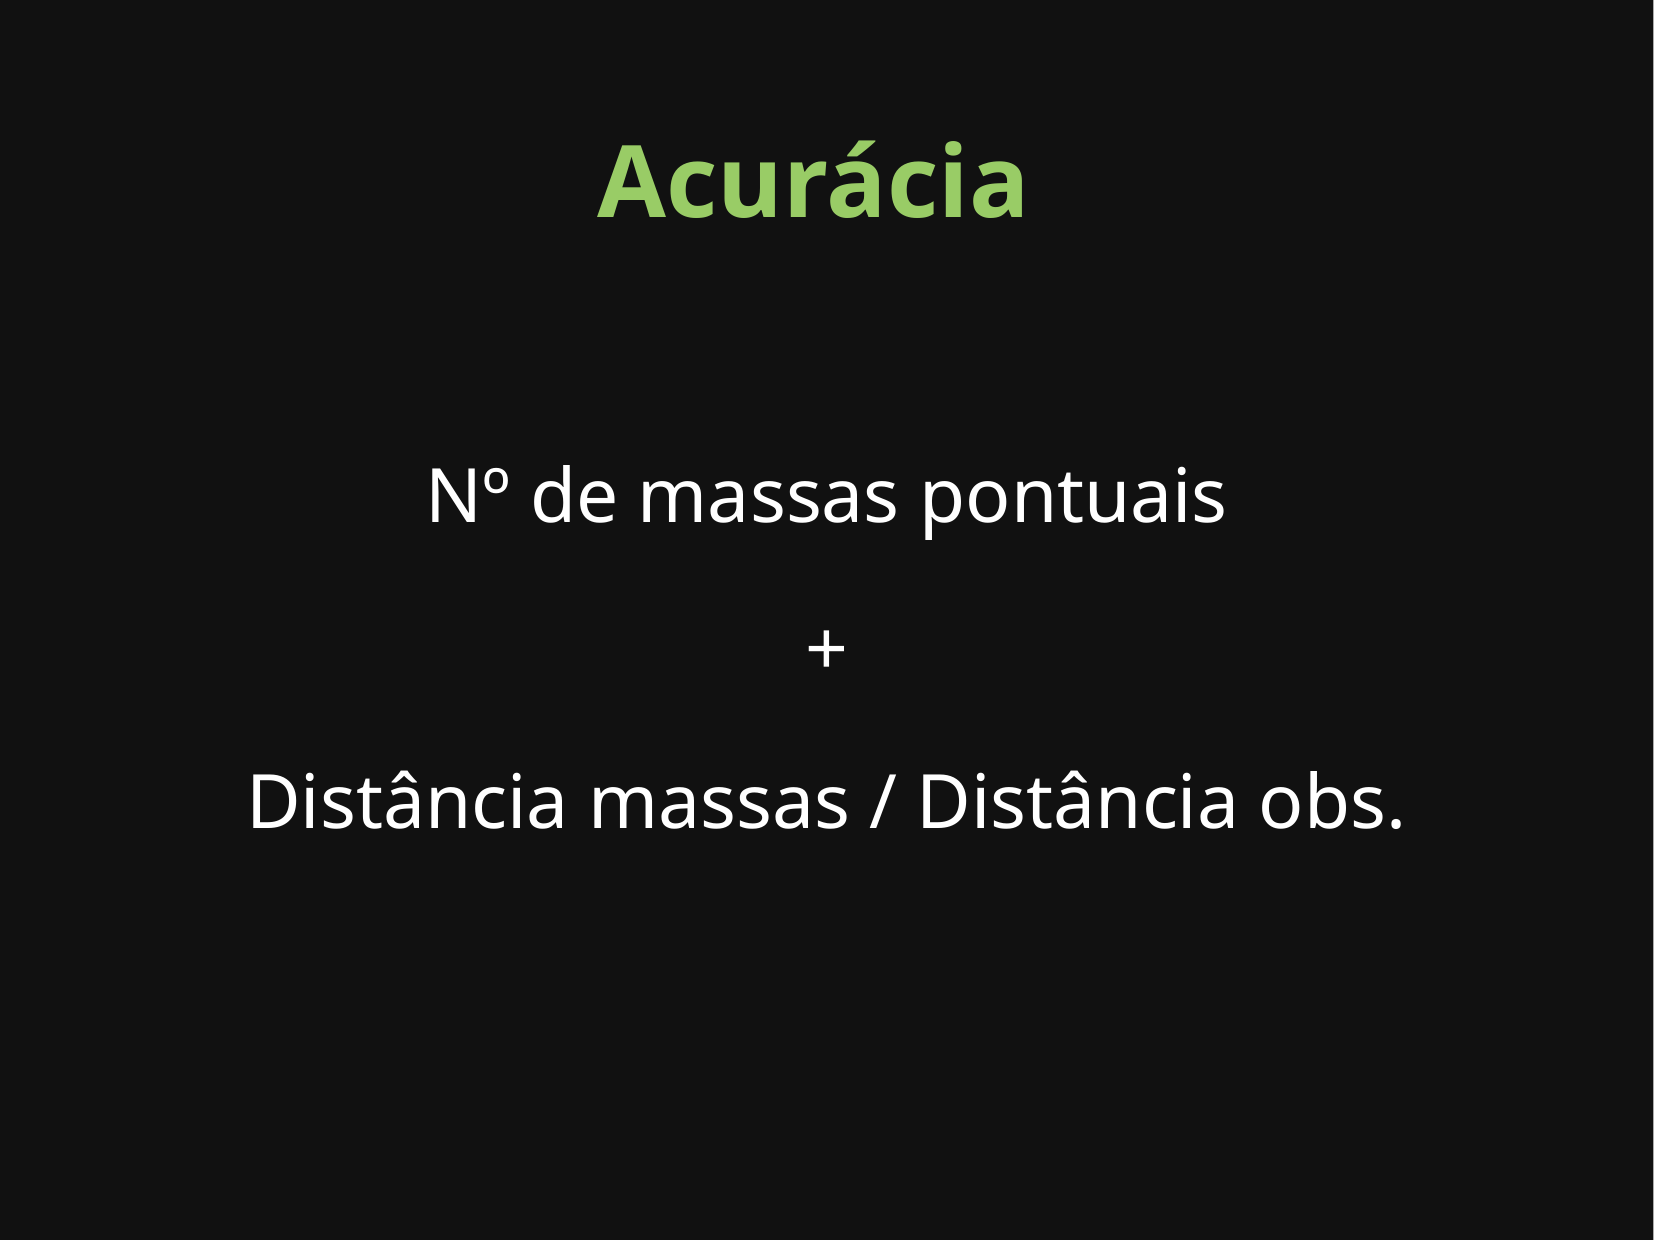

# Acurácia
Nº de massas pontuais
+
Distância massas / Distância obs.